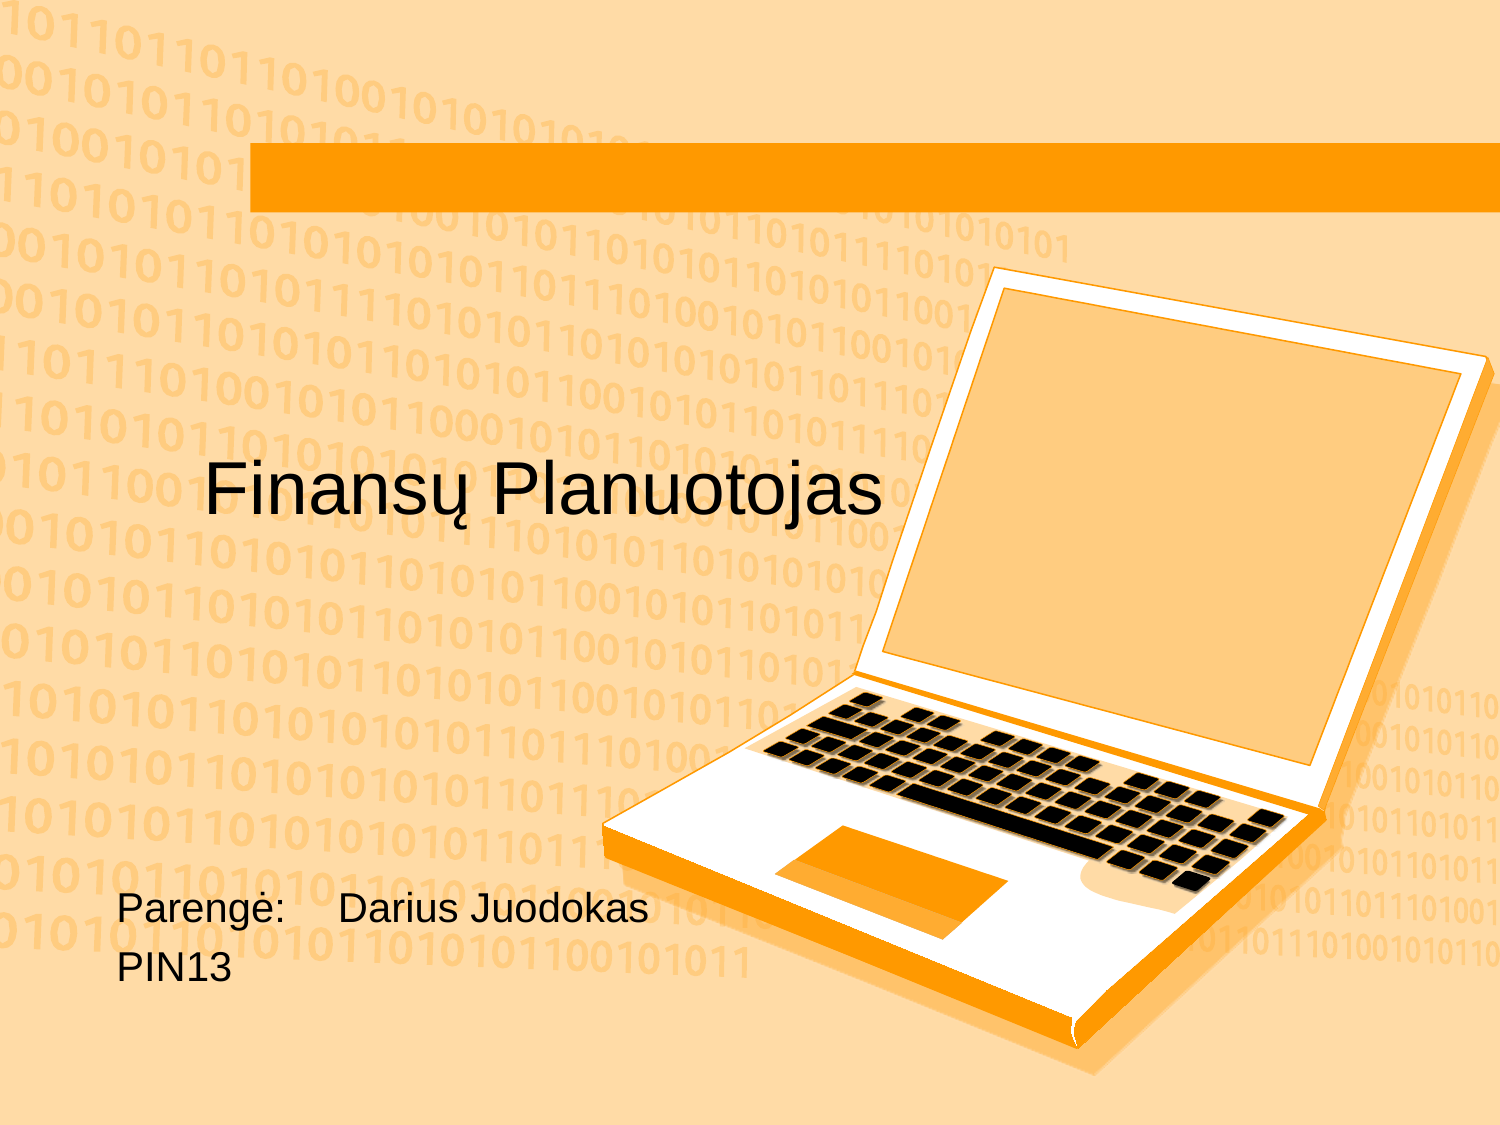

# Finansų Planuotojas
Parengė:	Darius Juodokas
PIN13